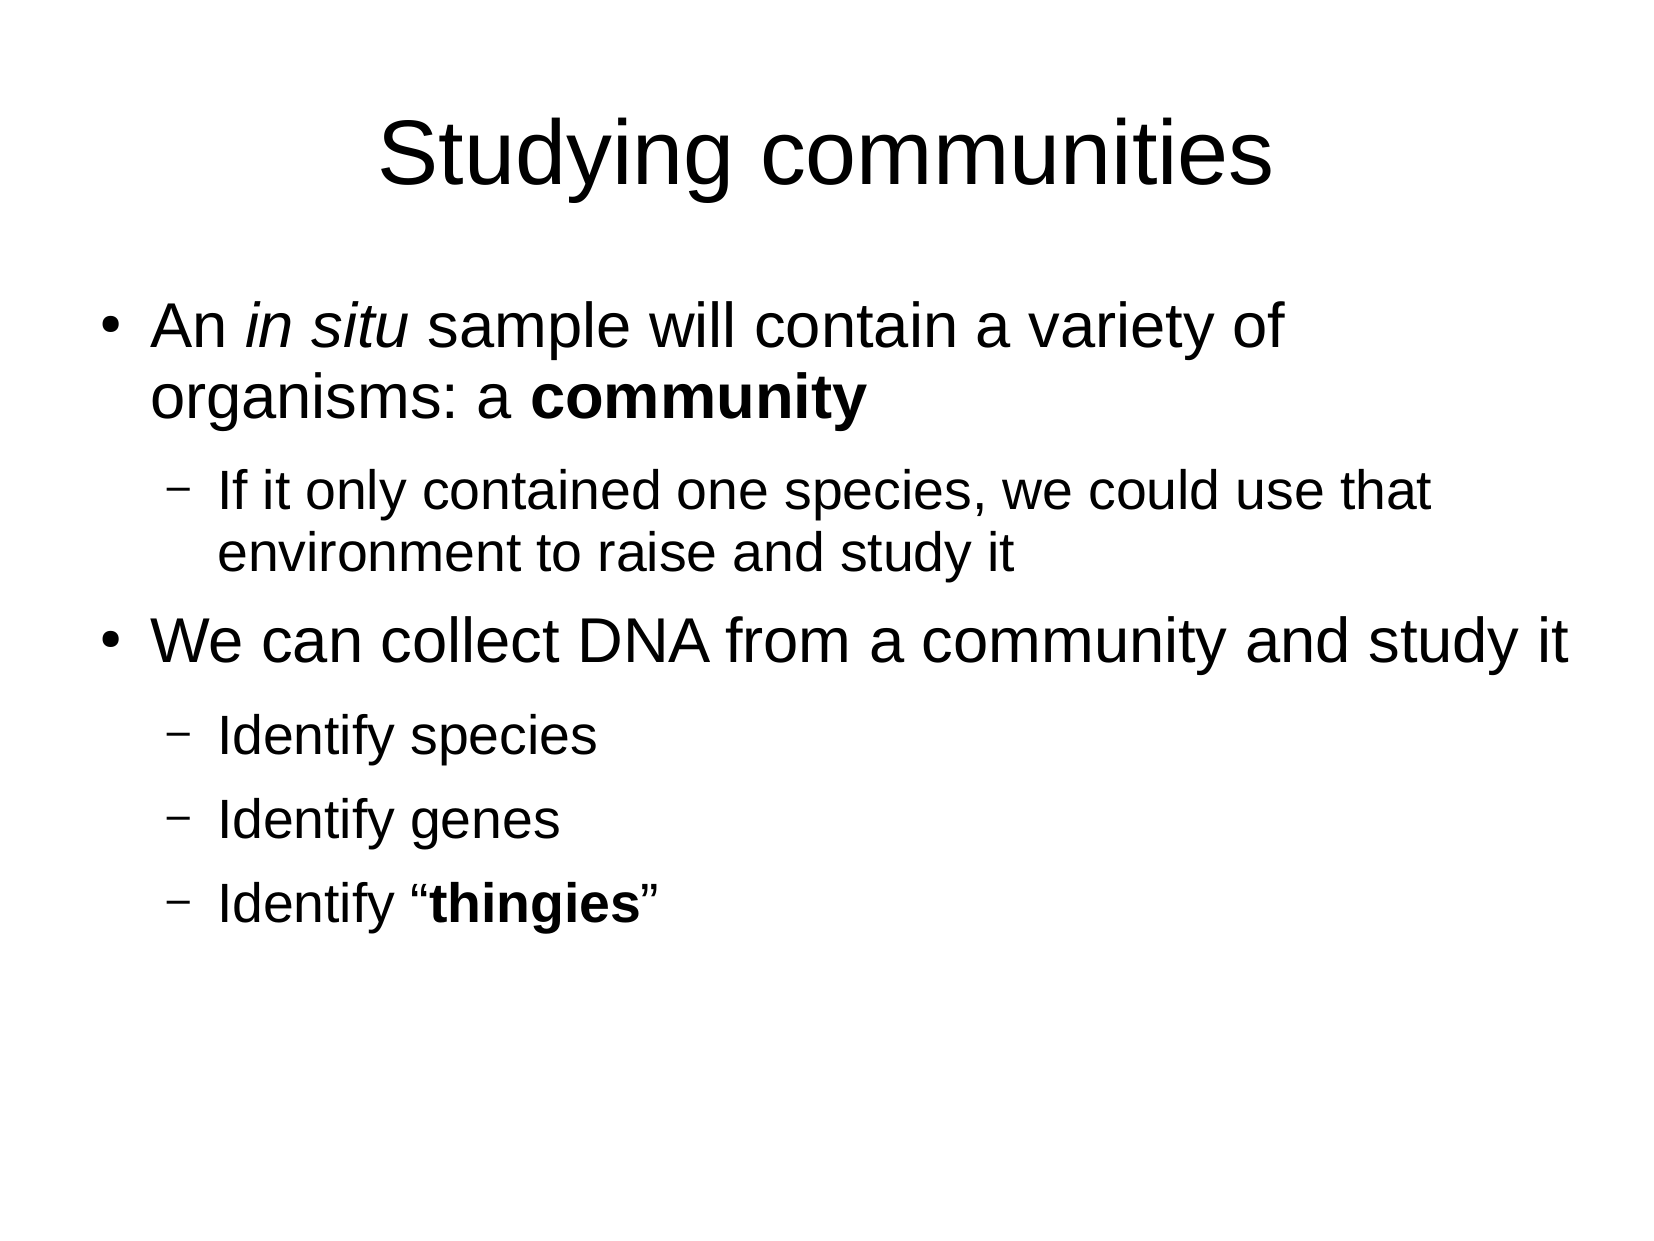

# Studying communities
An in situ sample will contain a variety of organisms: a community
If it only contained one species, we could use that environment to raise and study it
We can collect DNA from a community and study it
Identify species
Identify genes
Identify “thingies”